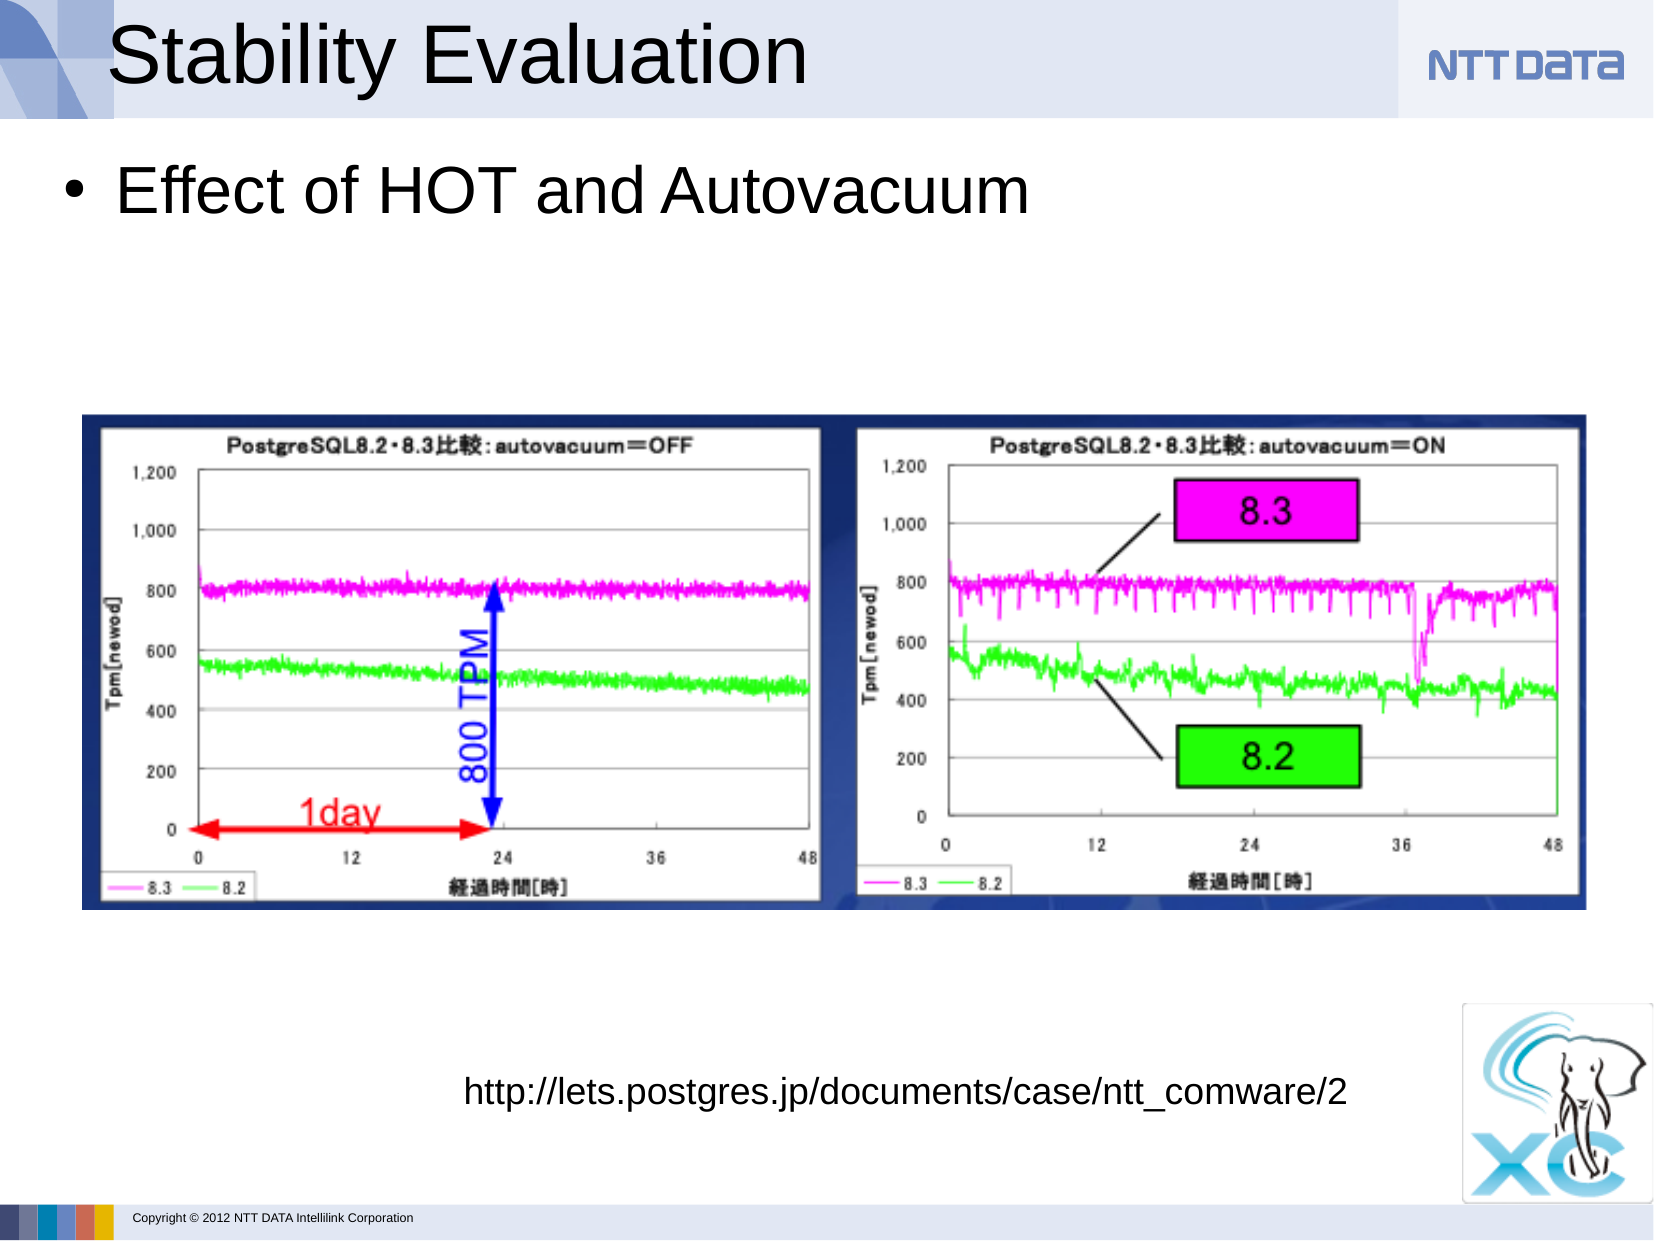

# Stability Evaluation
Effect of HOT and Autovacuum
http://lets.postgres.jp/documents/case/ntt_comware/2